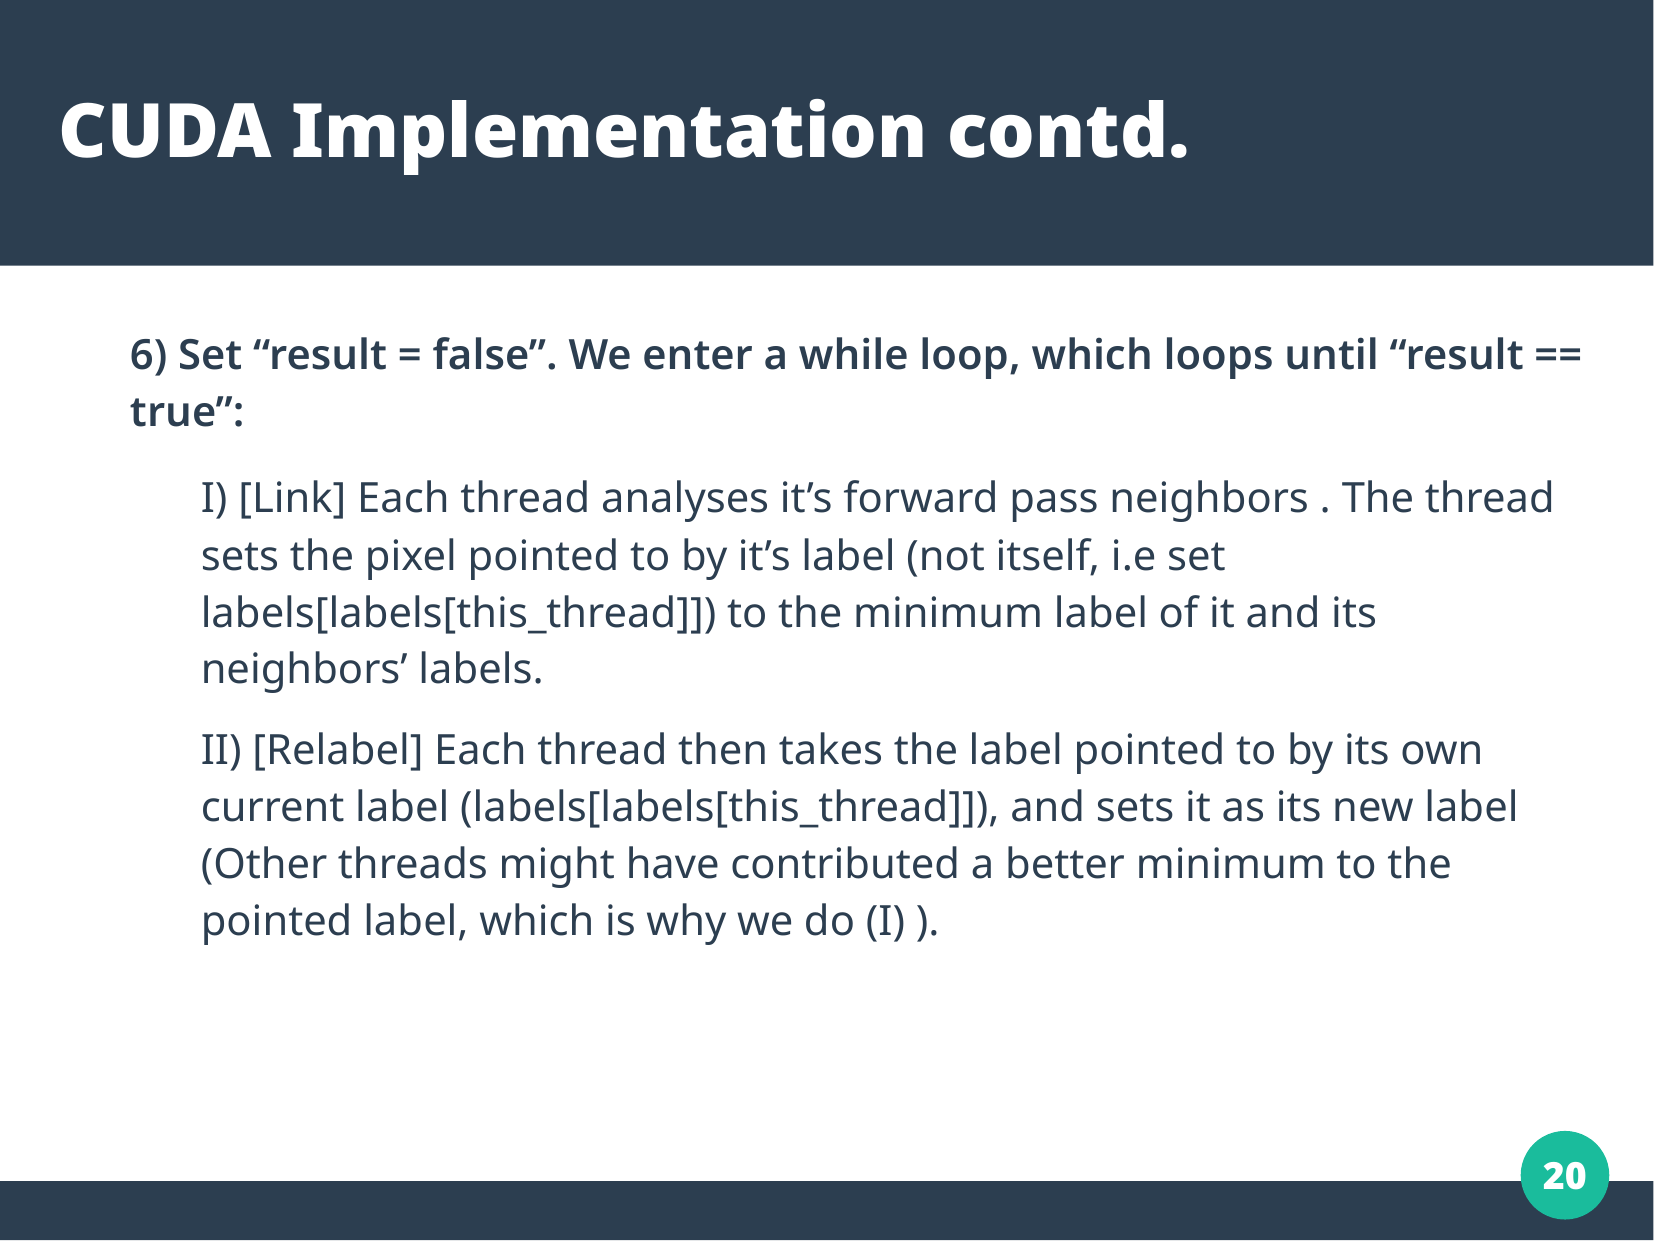

# CUDA Implementation contd.
6) Set “result = false”. We enter a while loop, which loops until “result == true”:
I) [Link] Each thread analyses it’s forward pass neighbors . The thread sets the pixel pointed to by it’s label (not itself, i.e set labels[labels[this_thread]]) to the minimum label of it and its neighbors’ labels.
II) [Relabel] Each thread then takes the label pointed to by its own current label (labels[labels[this_thread]]), and sets it as its new label (Other threads might have contributed a better minimum to the pointed label, which is why we do (I) ).
20